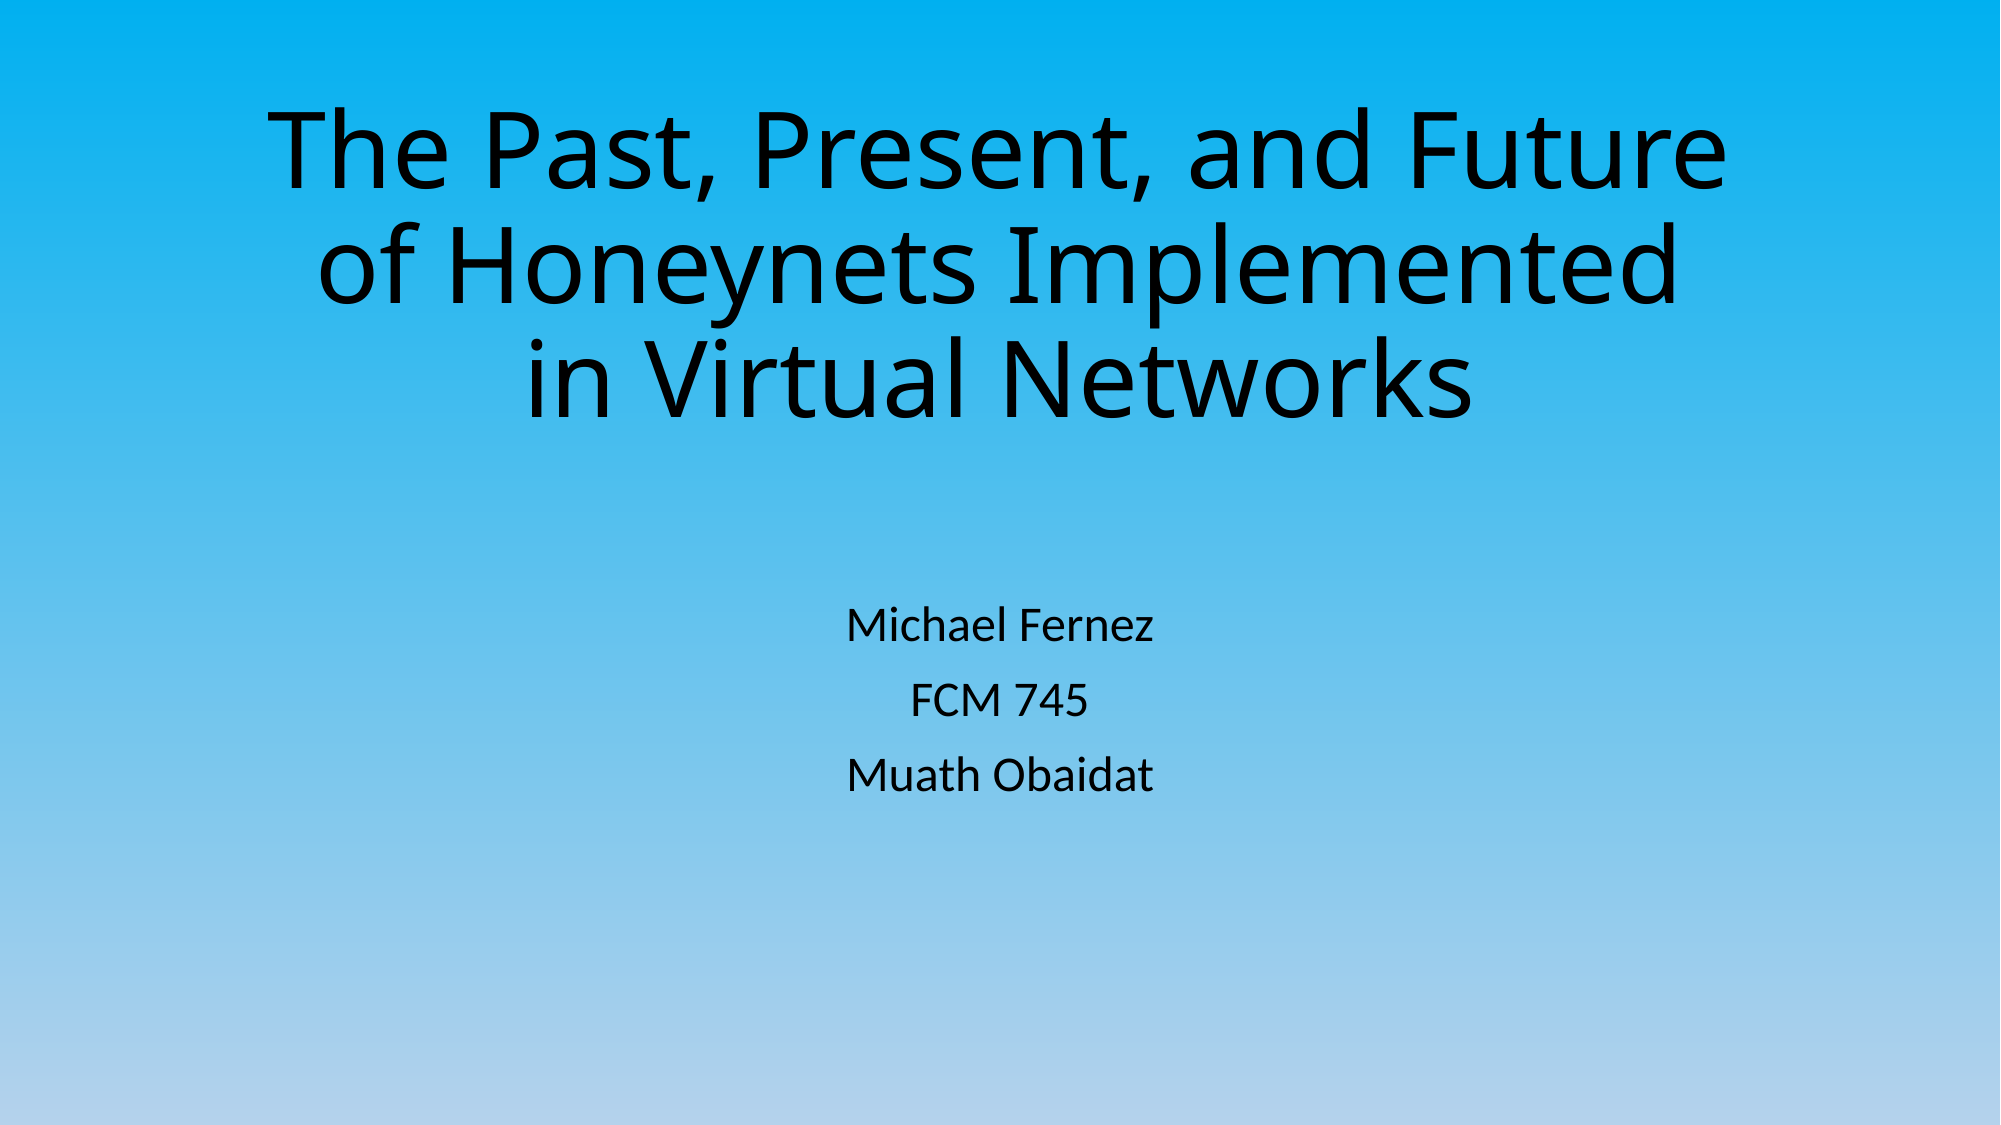

# The Past, Present, and Future of Honeynets Implemented in Virtual Networks
Michael Fernez
FCM 745
Muath Obaidat